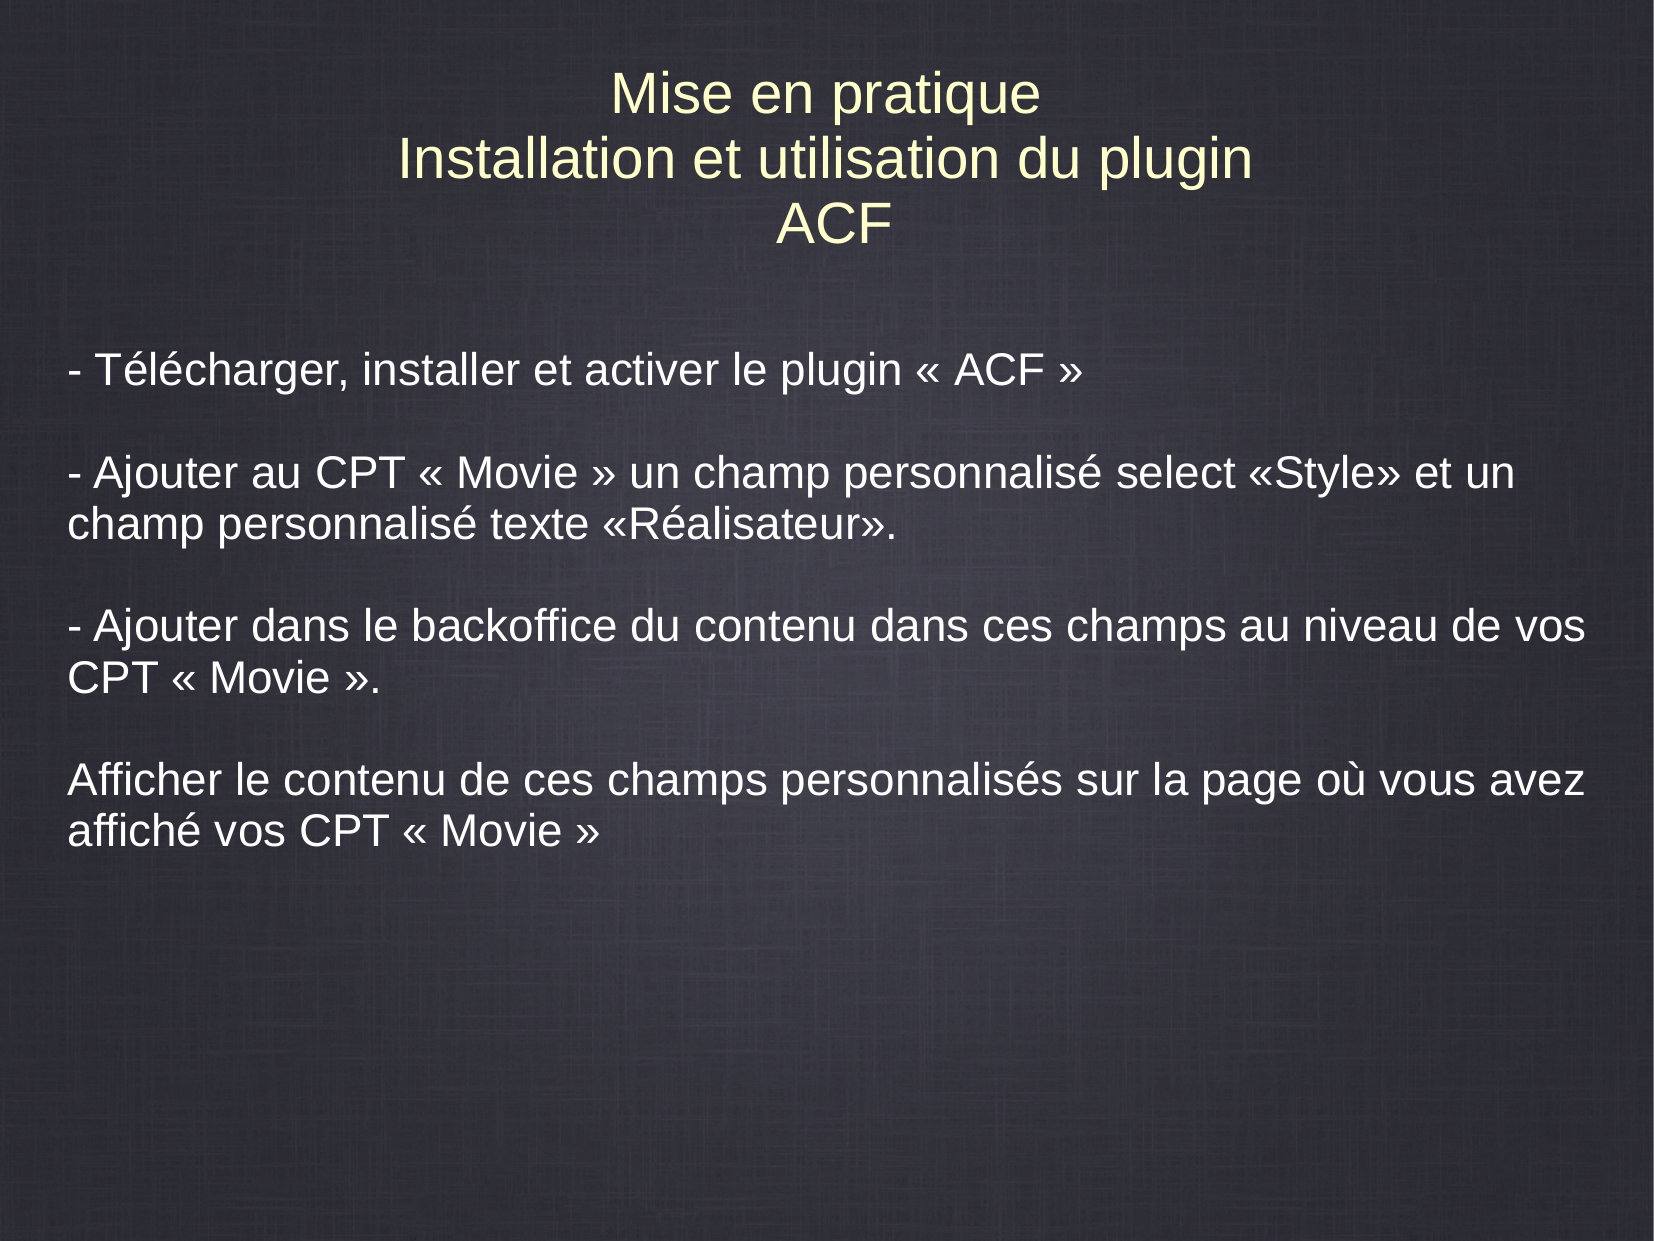

Mise en pratique
Installation et utilisation du plugin
 ACF
- Télécharger, installer et activer le plugin « ACF »
- Ajouter au CPT « Movie » un champ personnalisé select «Style» et un champ personnalisé texte «Réalisateur».
- Ajouter dans le backoffice du contenu dans ces champs au niveau de vos CPT « Movie ».
Afficher le contenu de ces champs personnalisés sur la page où vous avez affiché vos CPT « Movie »